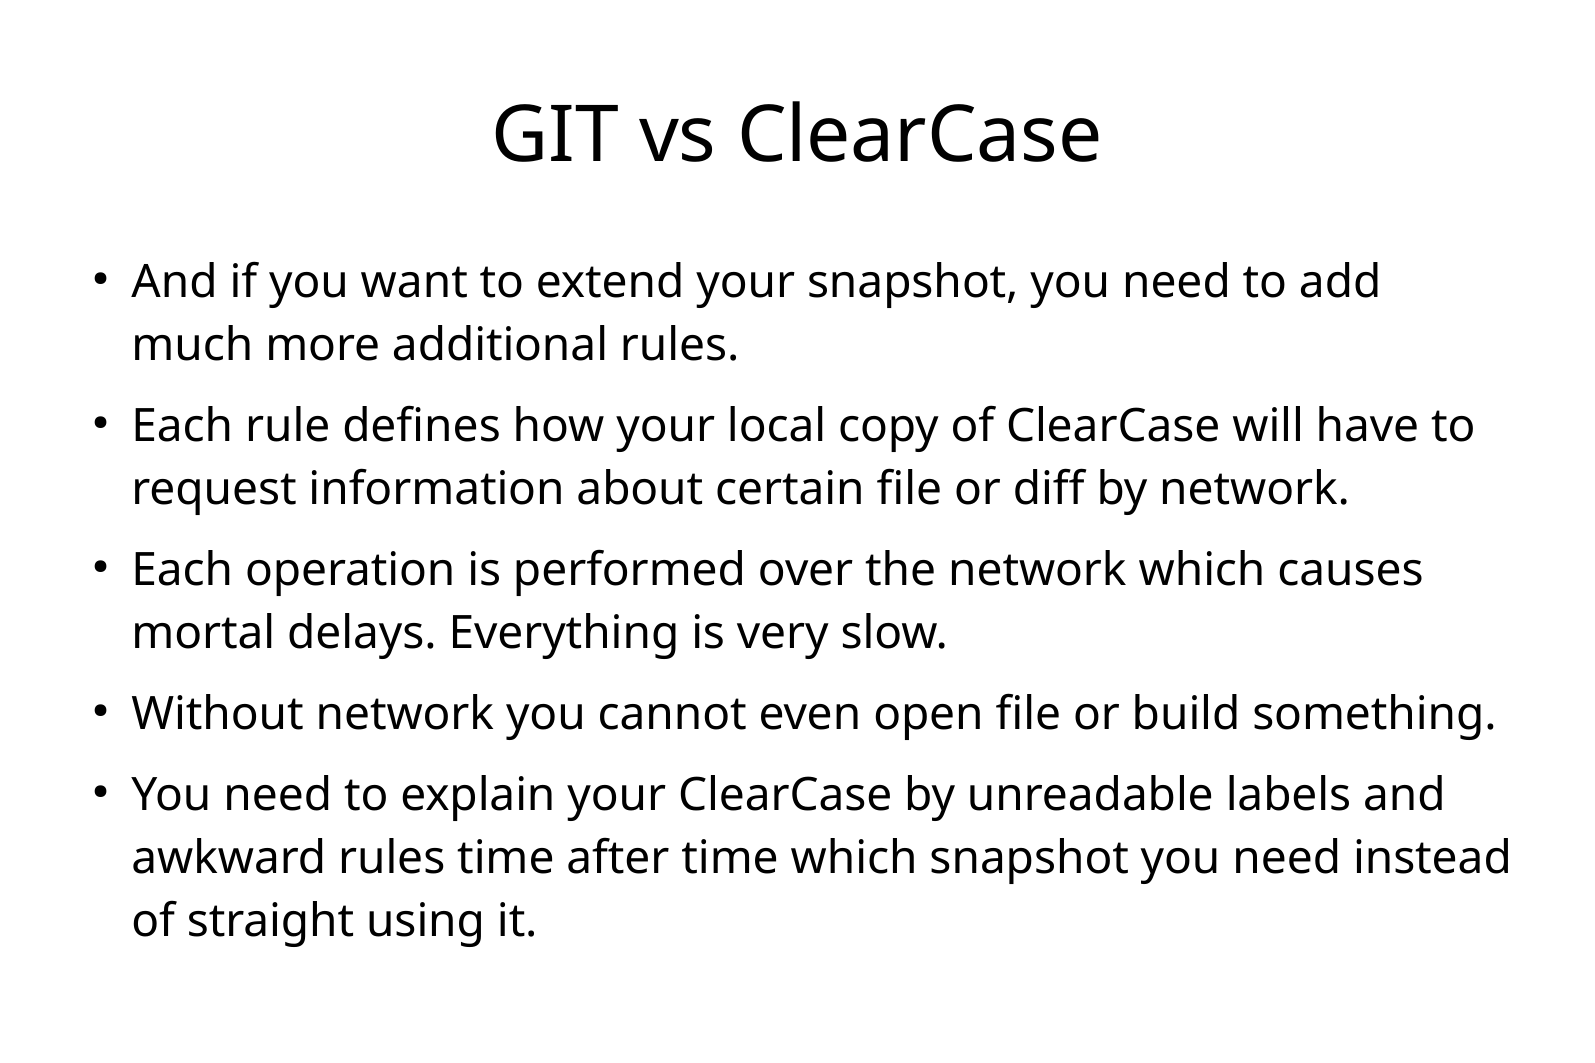

# GIT vs ClearCase
And if you want to extend your snapshot, you need to add much more additional rules.
Each rule defines how your local copy of ClearCase will have to request information about certain file or diff by network.
Each operation is performed over the network which causes mortal delays. Everything is very slow.
Without network you cannot even open file or build something.
You need to explain your ClearCase by unreadable labels and awkward rules time after time which snapshot you need instead of straight using it.